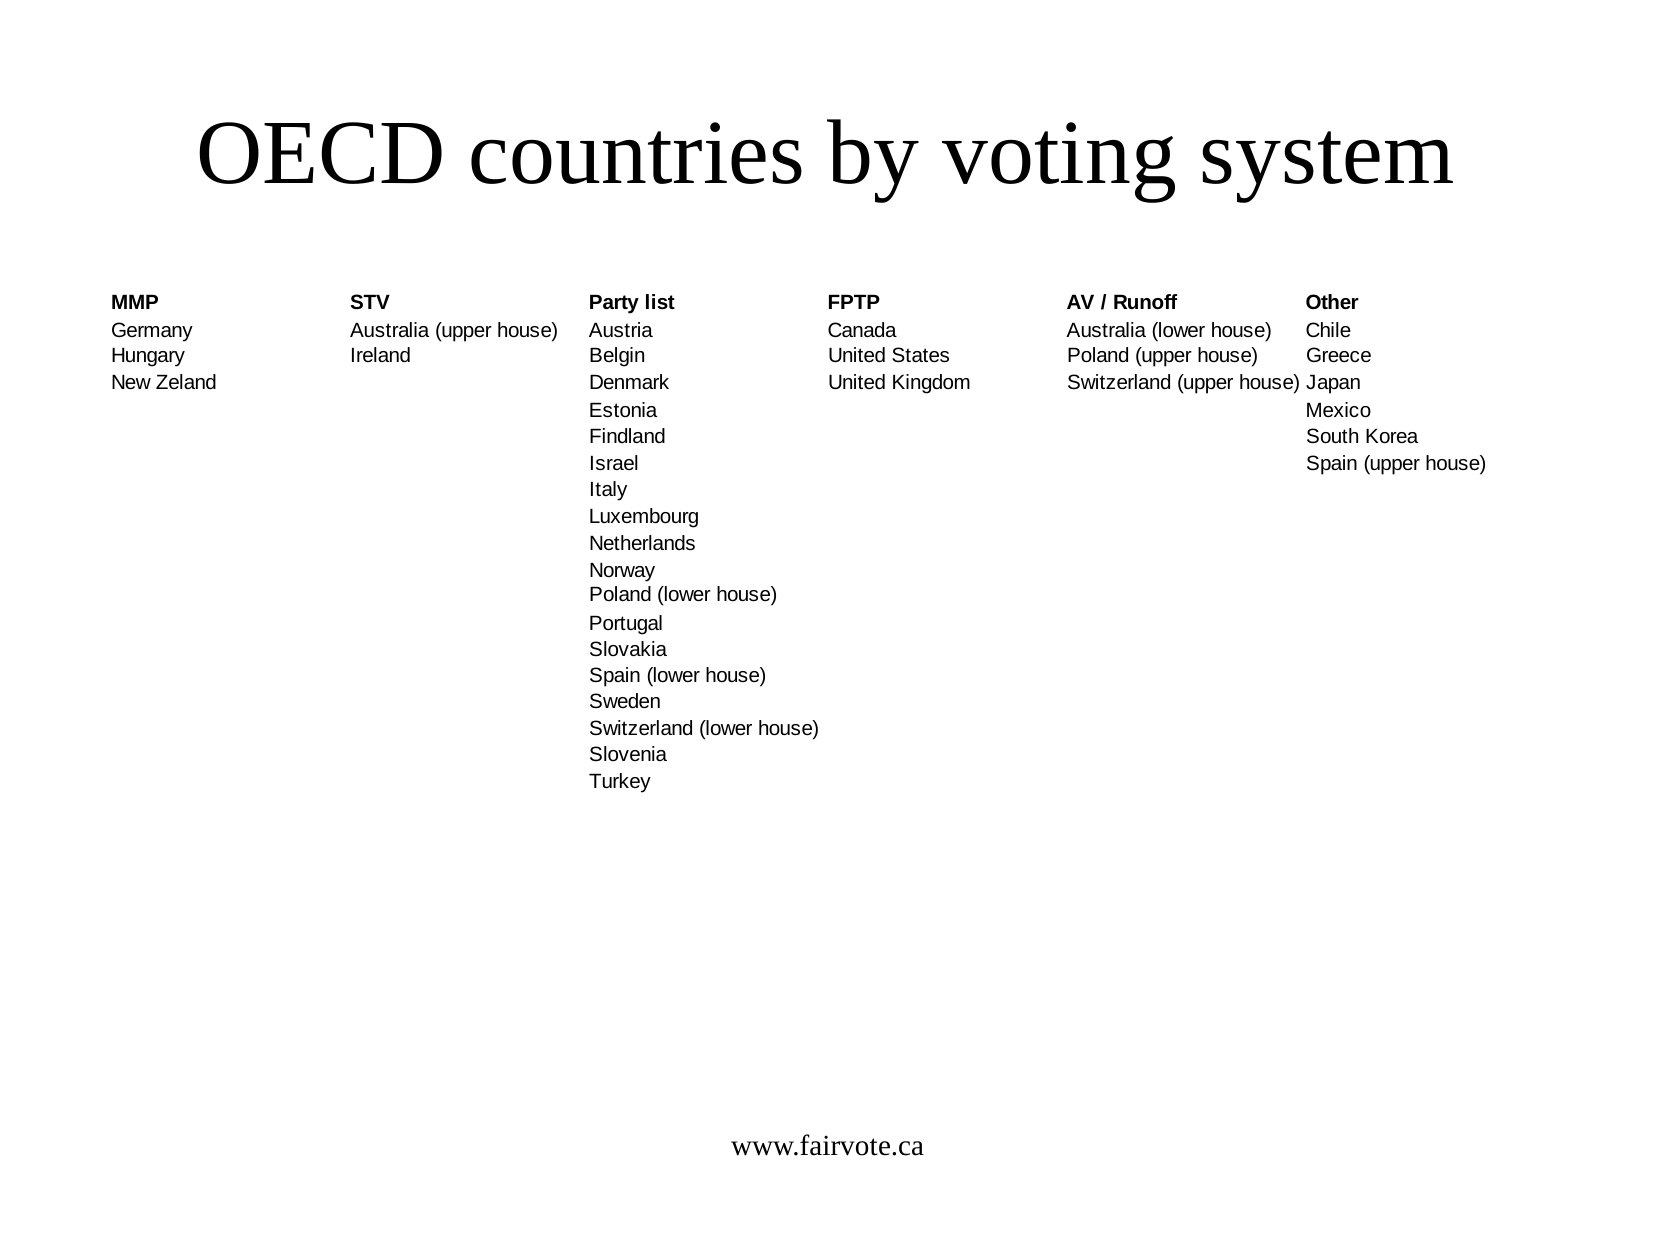

# OECD countries by voting system
www.fairvote.ca